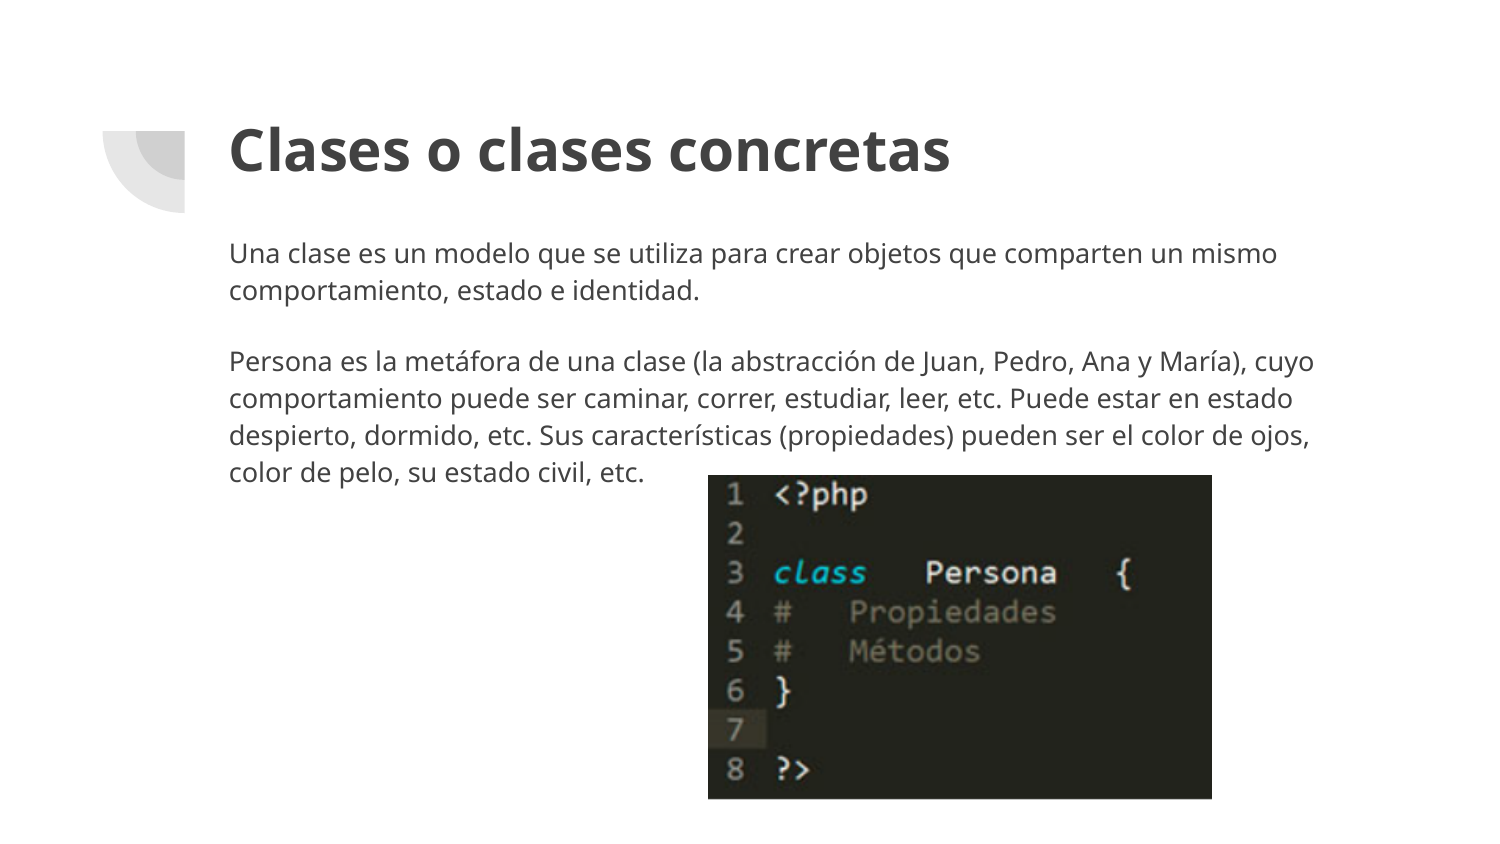

# Clases o clases concretas
Una clase es un modelo que se utiliza para crear objetos que comparten un mismo comportamiento, estado e identidad.
Persona es la metáfora de una clase (la abstracción de Juan, Pedro, Ana y María), cuyo comportamiento puede ser caminar, correr, estudiar, leer, etc. Puede estar en estado despierto, dormido, etc. Sus características (propiedades) pueden ser el color de ojos, color de pelo, su estado civil, etc.